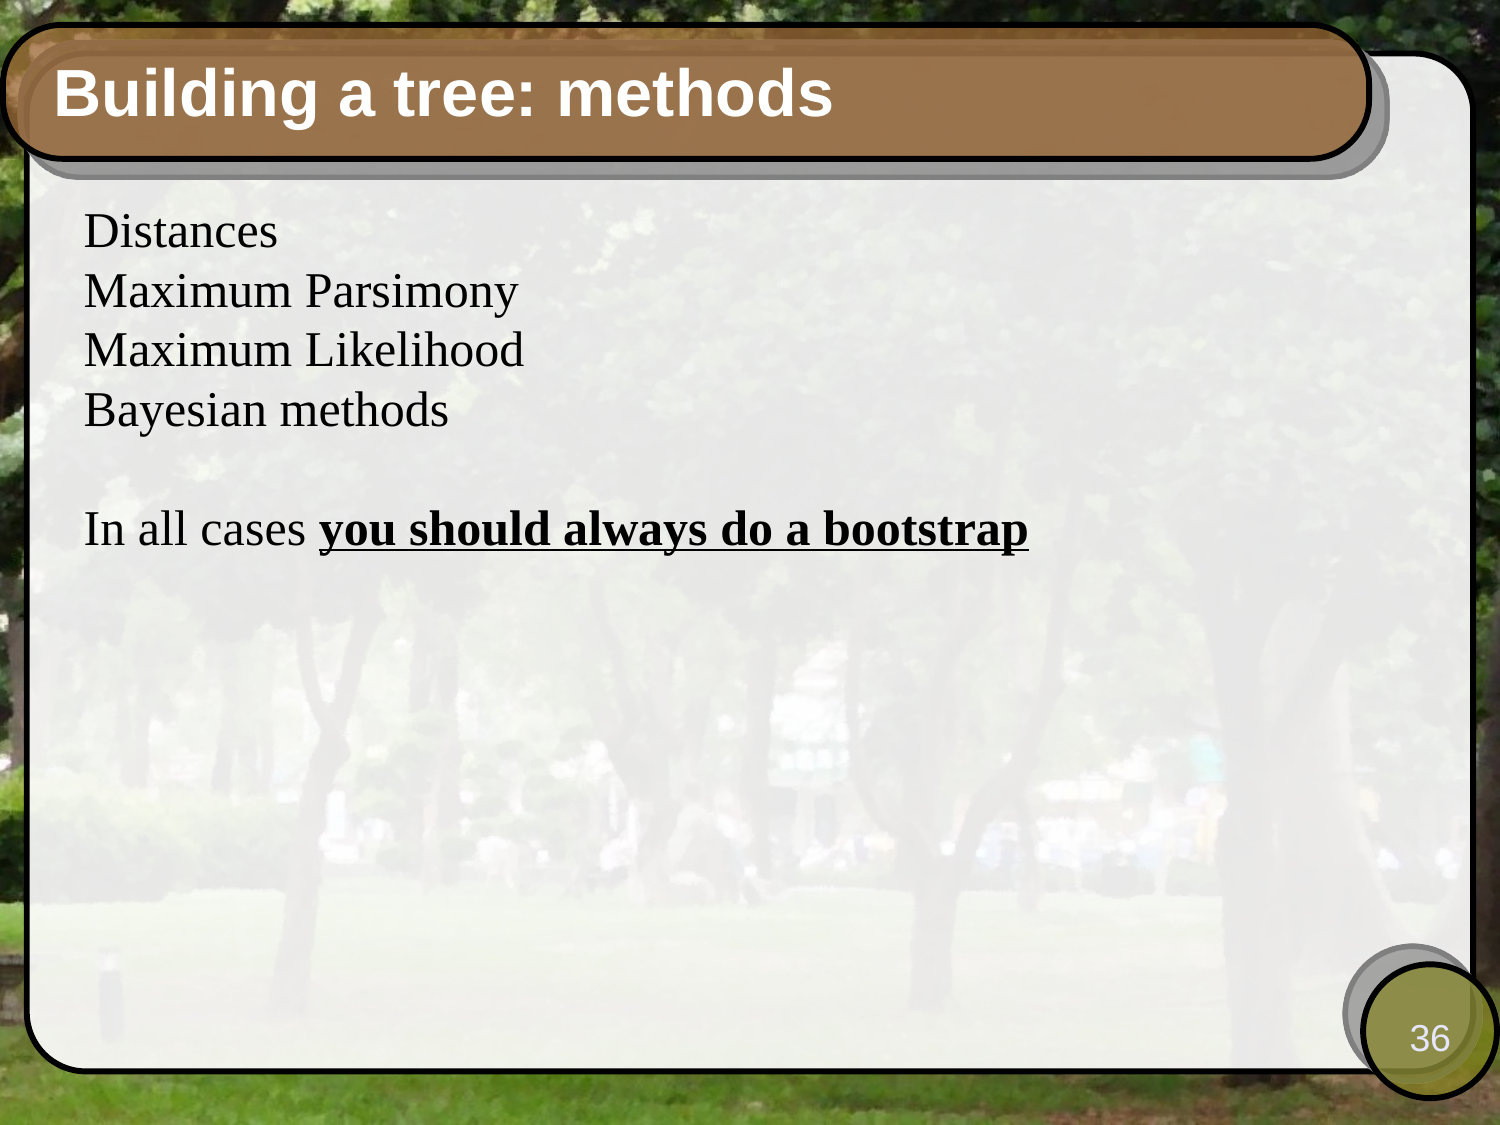

# Building a tree: methods
Distances
Maximum Parsimony
Maximum Likelihood
Bayesian methods
In all cases you should always do a bootstrap
36